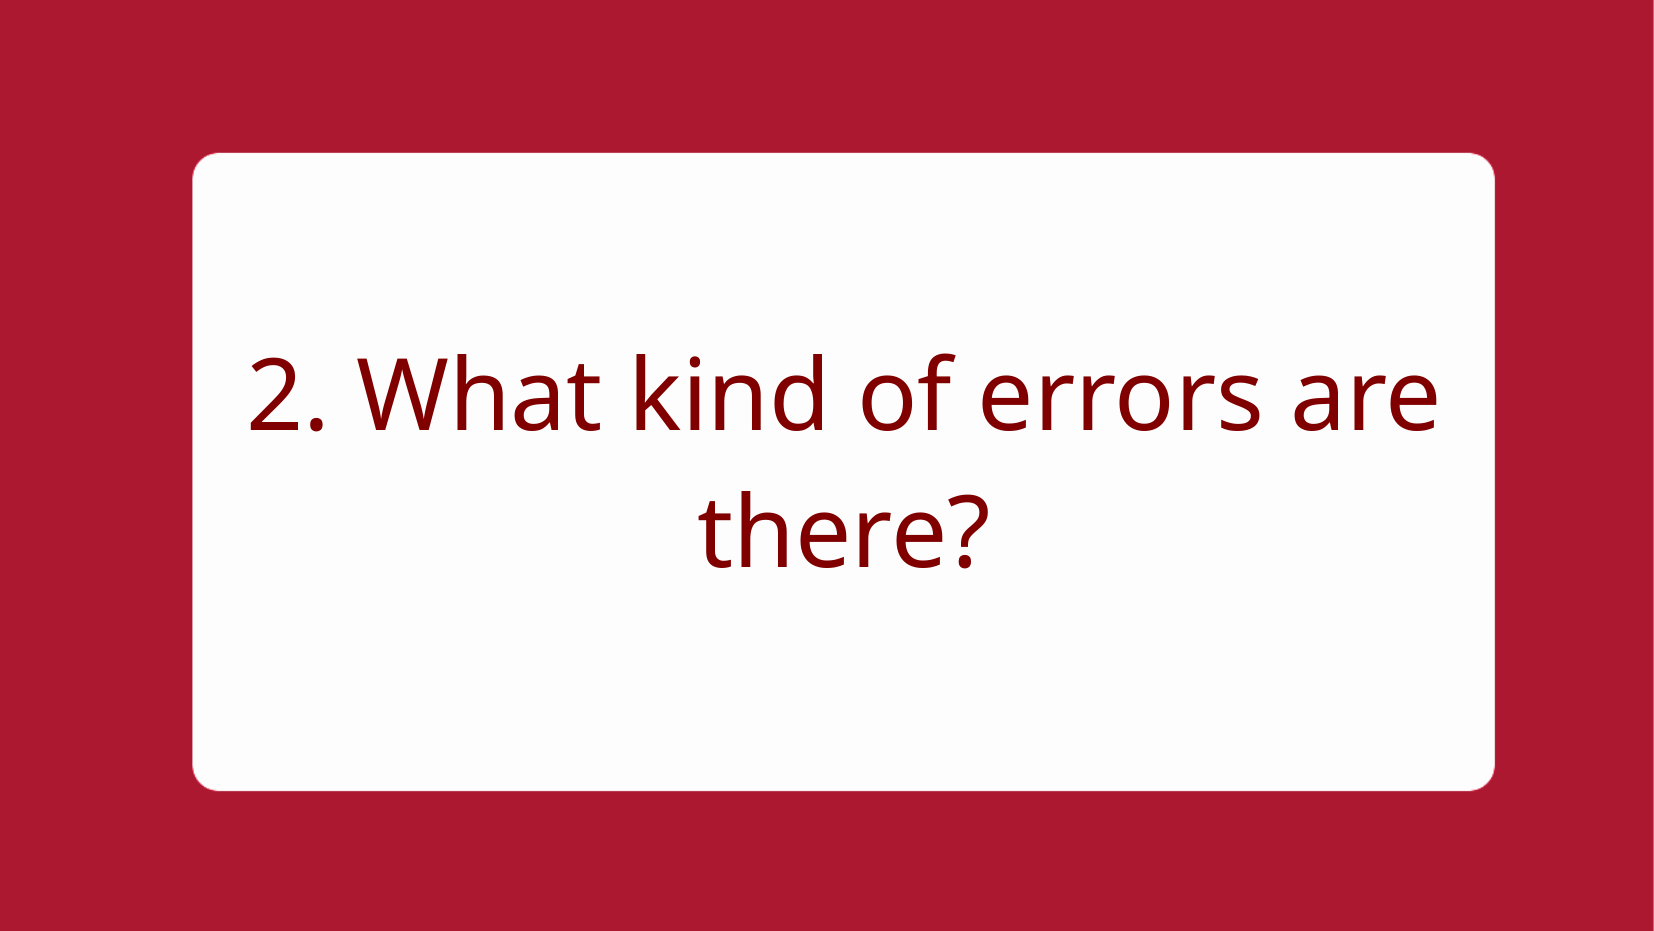

# 2. What kind of errors are there?